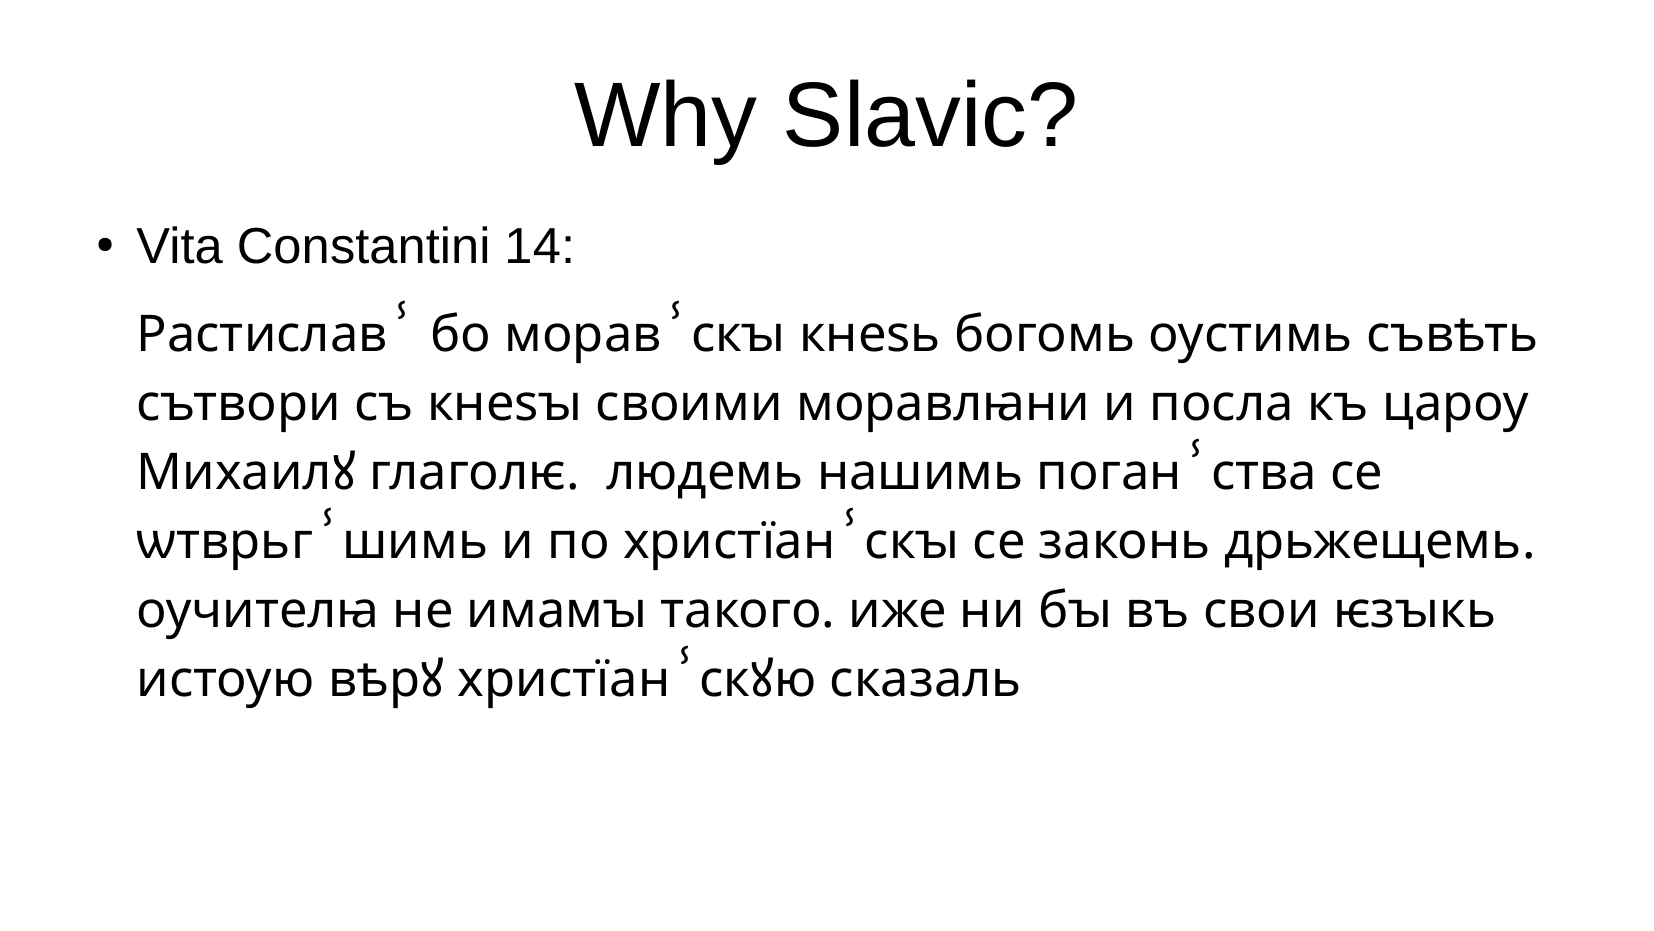

# Why Slavic?
Vita Constantini 14:
Растиславⸯ бо моравⸯскꙑ кнеѕь богомь ѹстимь съвѣть сътвори съ кнеѕꙑ своими моравлꙗни и посла къ царѹ Михаилꙋ глаголѥ. людемь нашимь поганⸯства се ѡтврьгⸯшимь и по христїанⸯскꙑ се законь дрьжещемь. ѹчителꙗ не имамꙑ такого. иже ни бꙑ въ свои ѥзꙑкь истѹю вѣрꙋ христїанⸯскꙋю сказаль